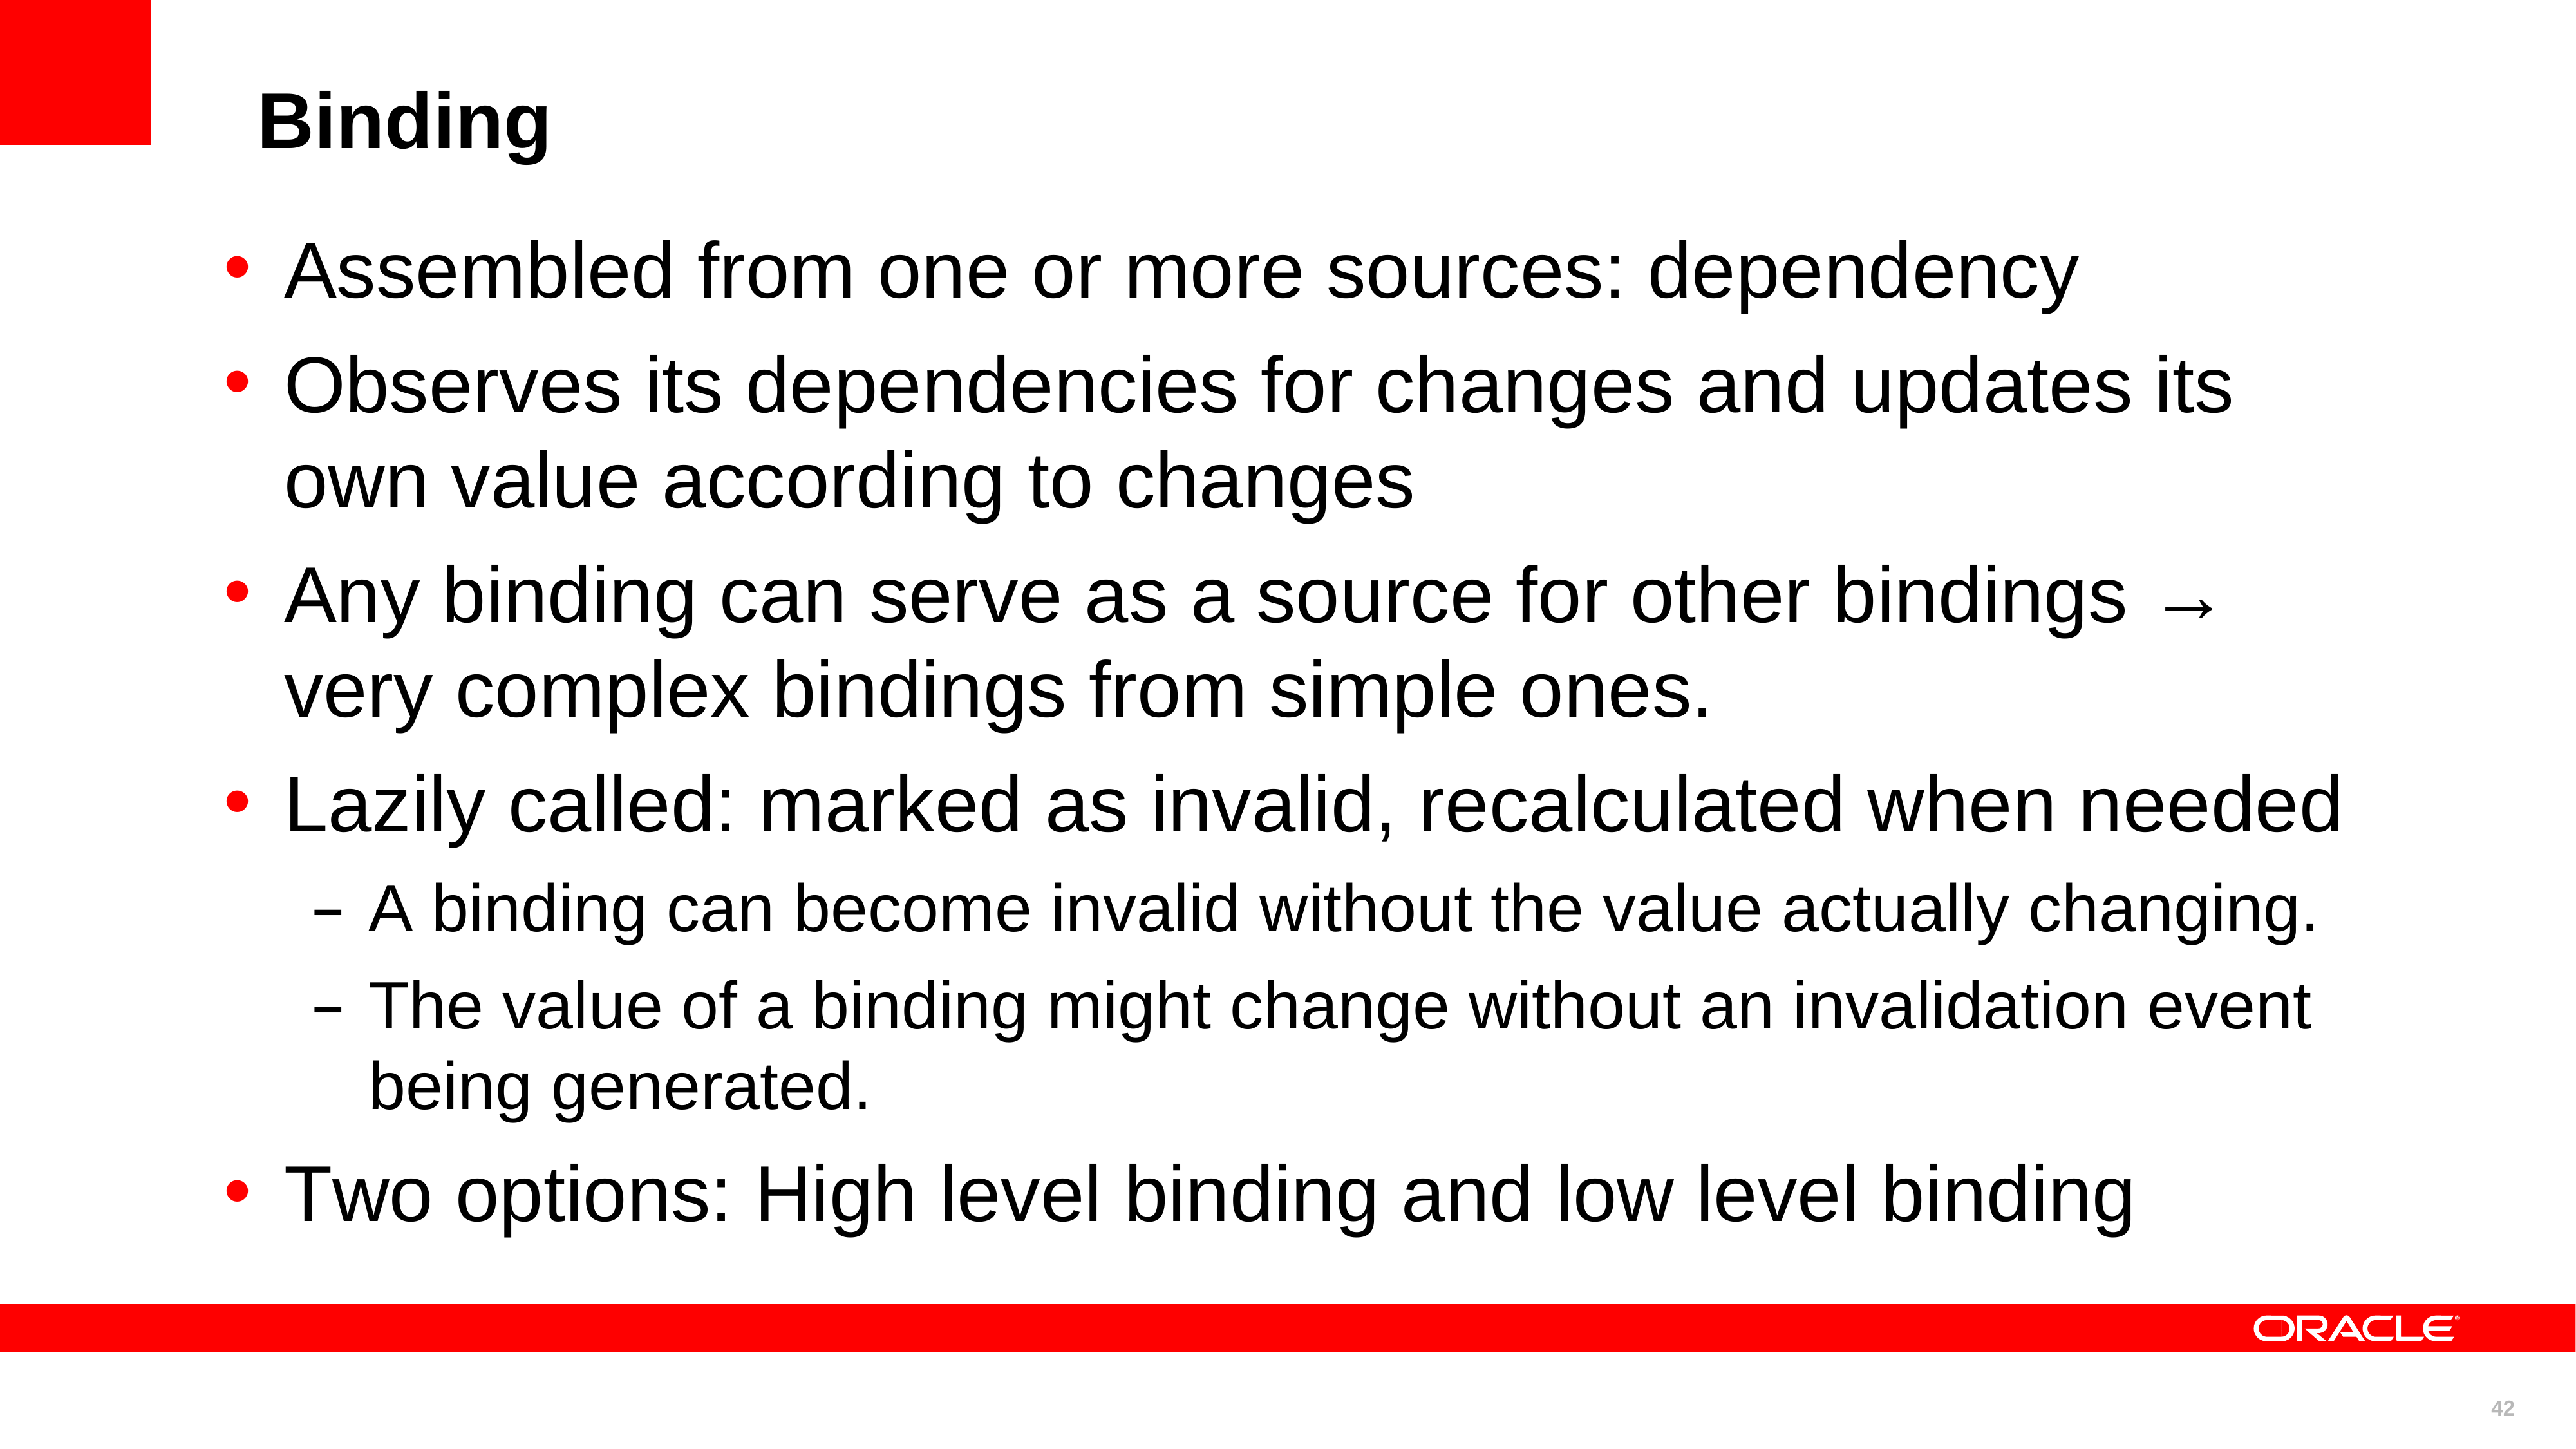

# Binding
Assembled from one or more sources: dependency
Observes its dependencies for changes and updates its own value according to changes
Any binding can serve as a source for other bindings → very complex bindings from simple ones.
Lazily called: marked as invalid, recalculated when needed
A binding can become invalid without the value actually changing.
The value of a binding might change without an invalidation event being generated.
Two options: High level binding and low level binding